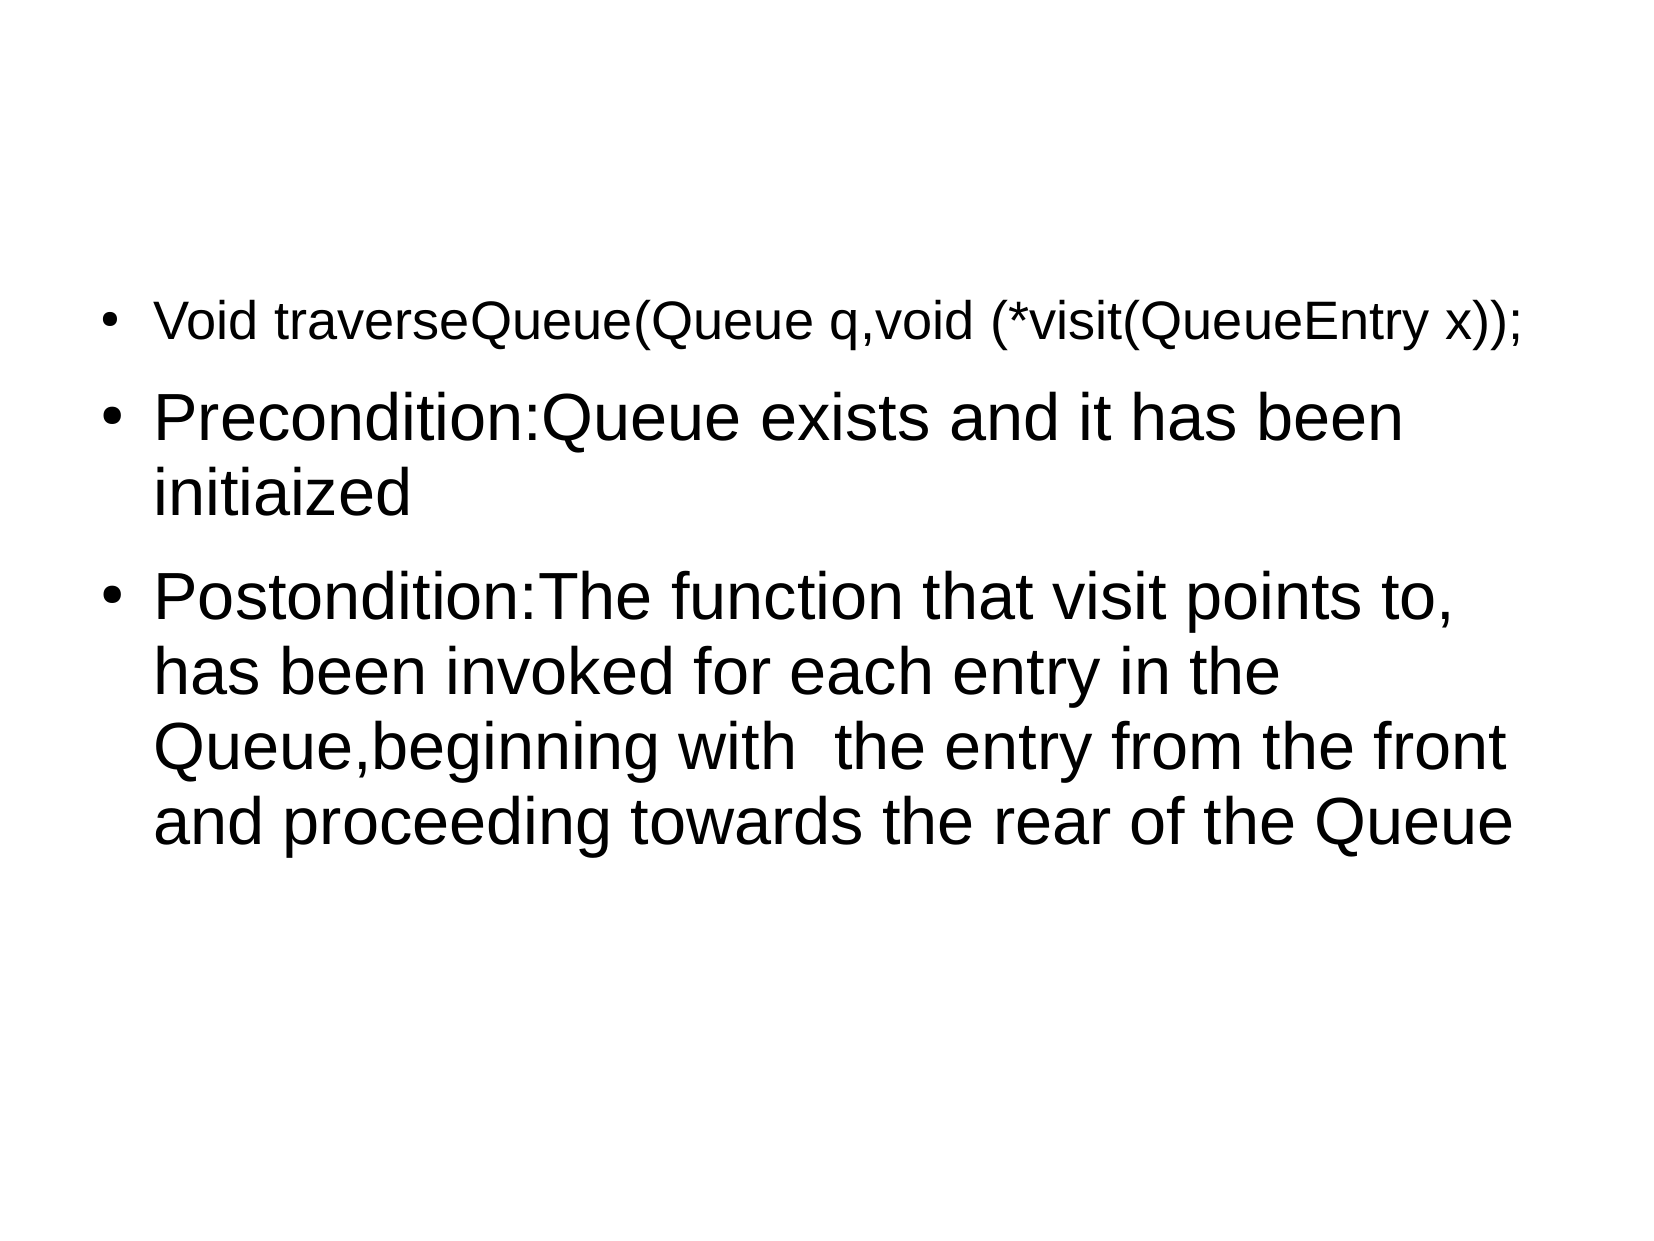

#
Void traverseQueue(Queue q,void (*visit(QueueEntry x));
Precondition:Queue exists and it has been initiaized
Postondition:The function that visit points to, has been invoked for each entry in the Queue,beginning with the entry from the front and proceeding towards the rear of the Queue